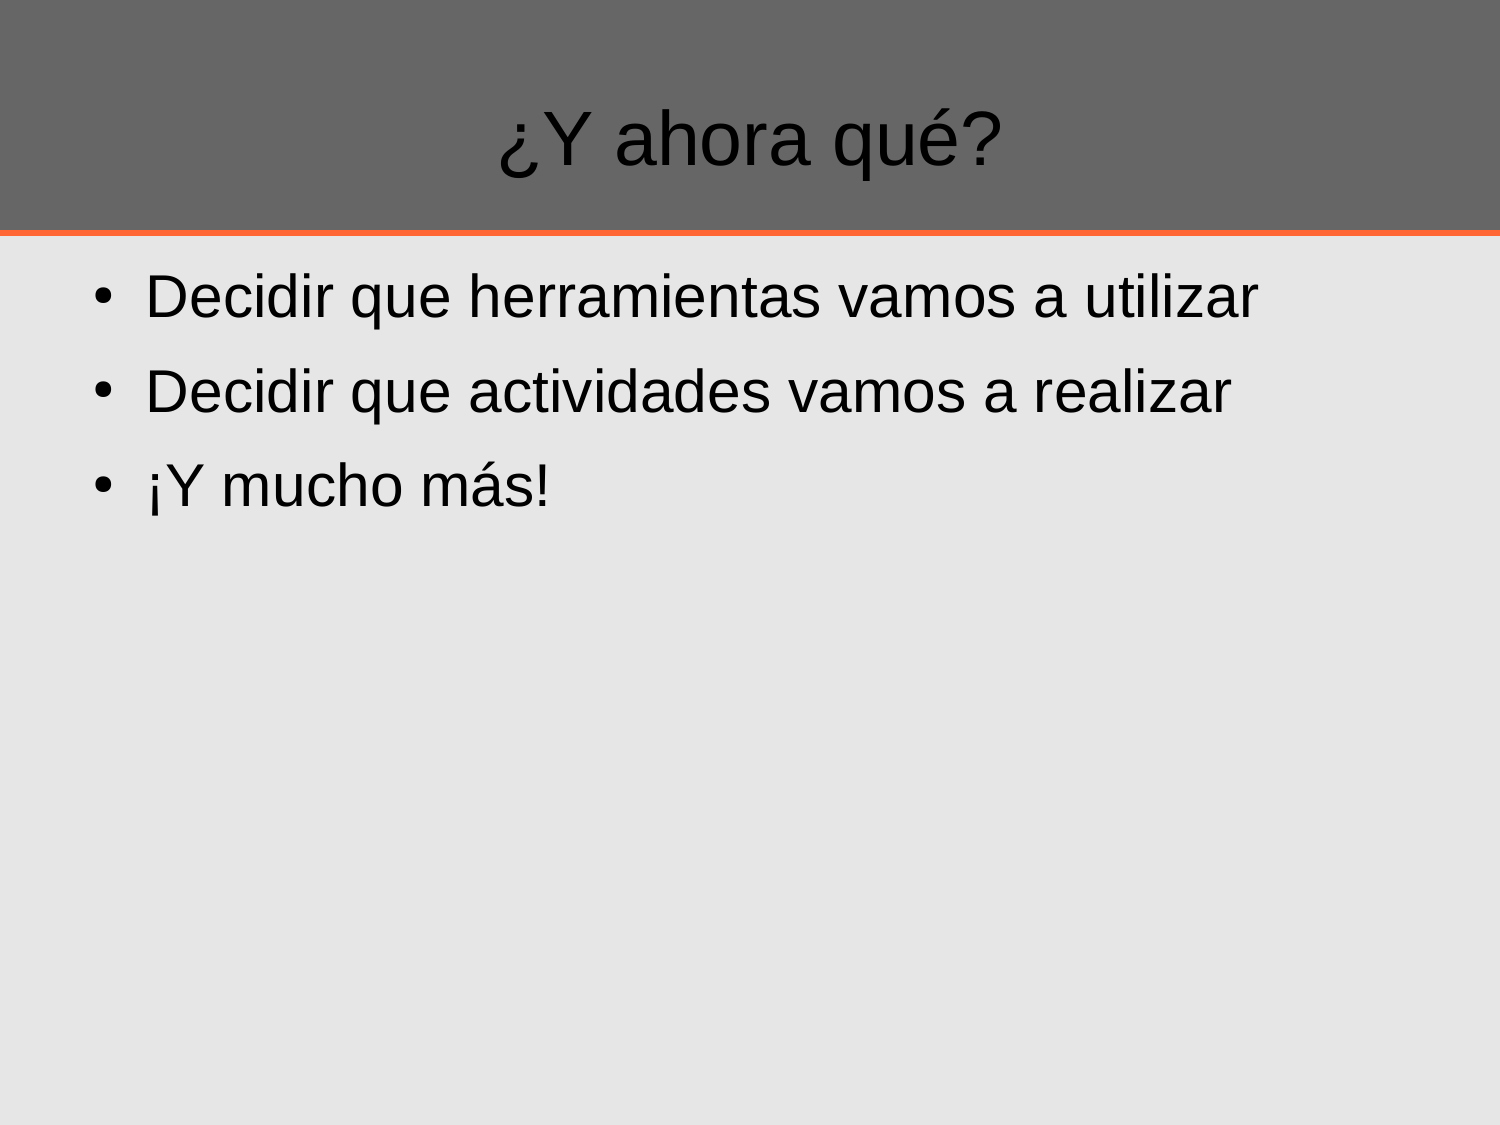

# ¿Y ahora qué?
Decidir que herramientas vamos a utilizar
Decidir que actividades vamos a realizar
¡Y mucho más!